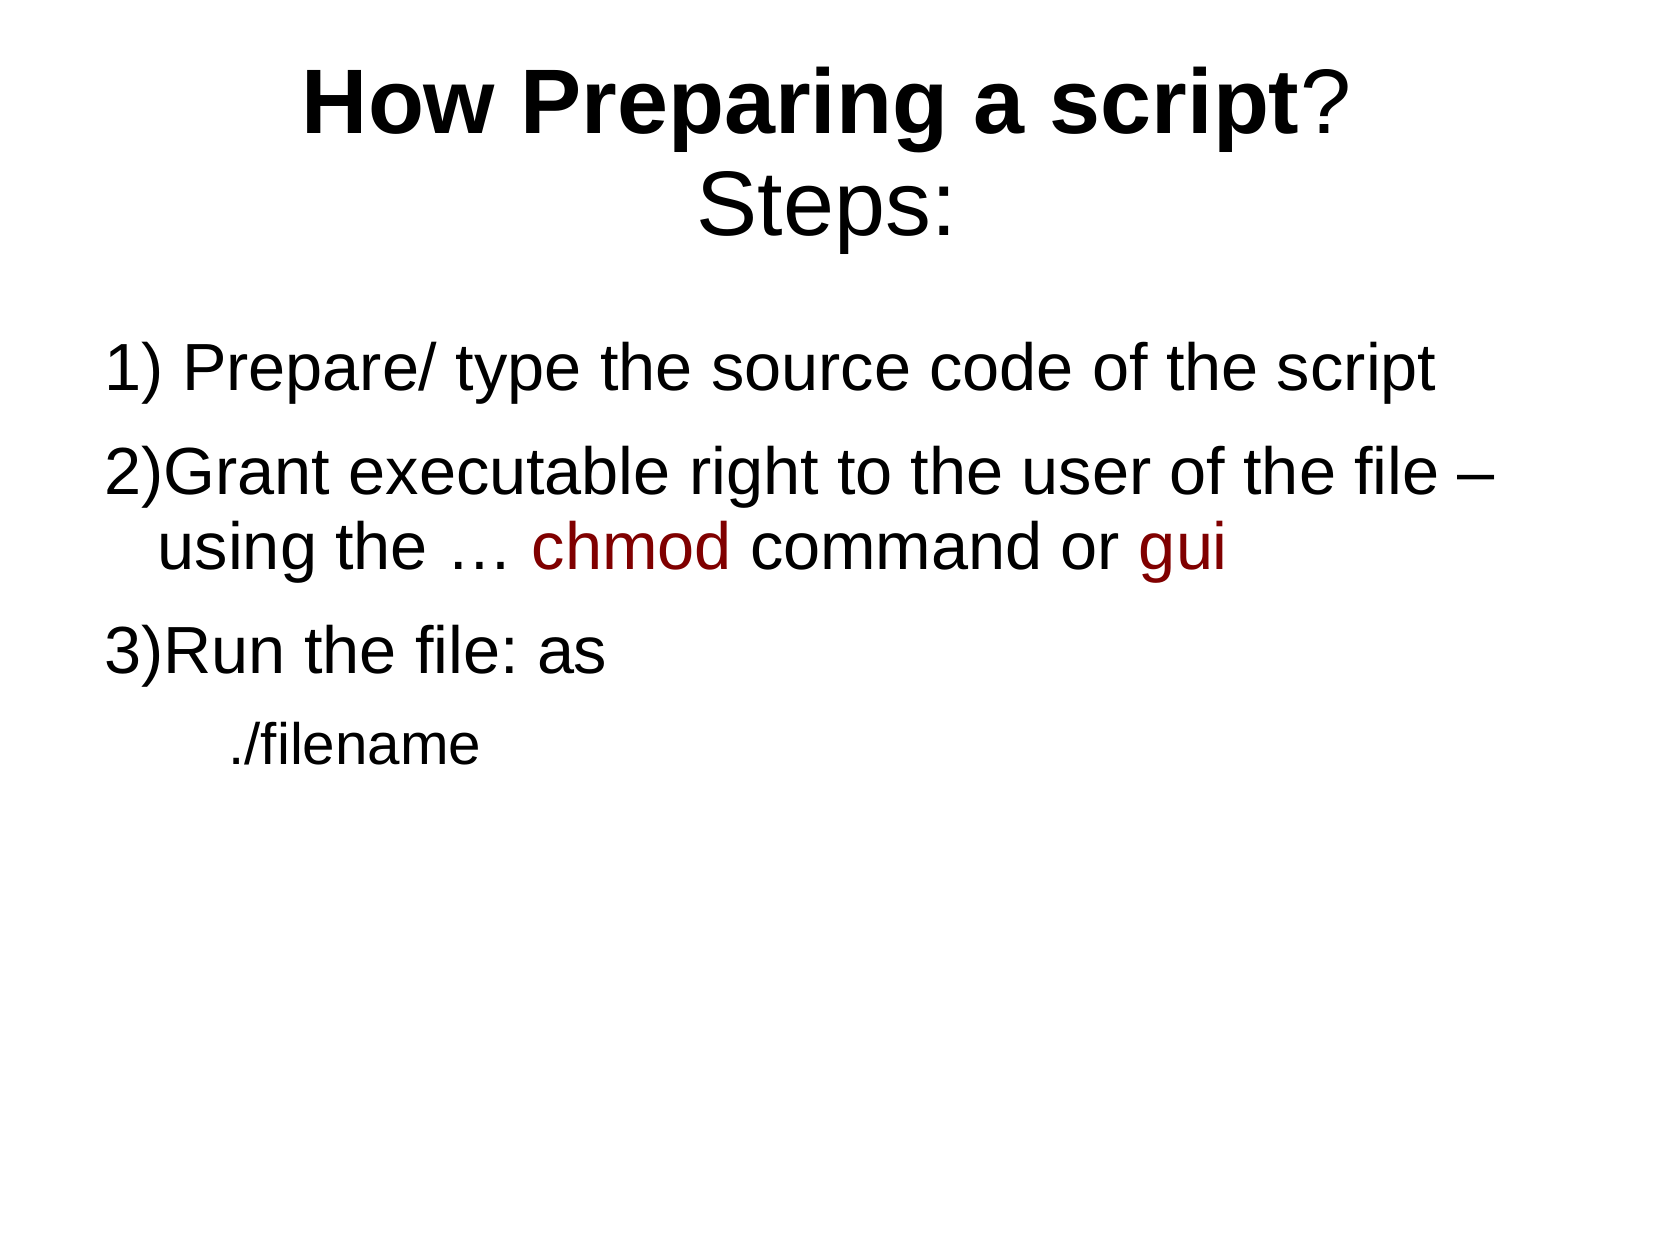

# How Preparing a script? Steps:
 Prepare/ type the source code of the script
Grant executable right to the user of the file – using the … chmod command or gui
Run the file: as
./filename